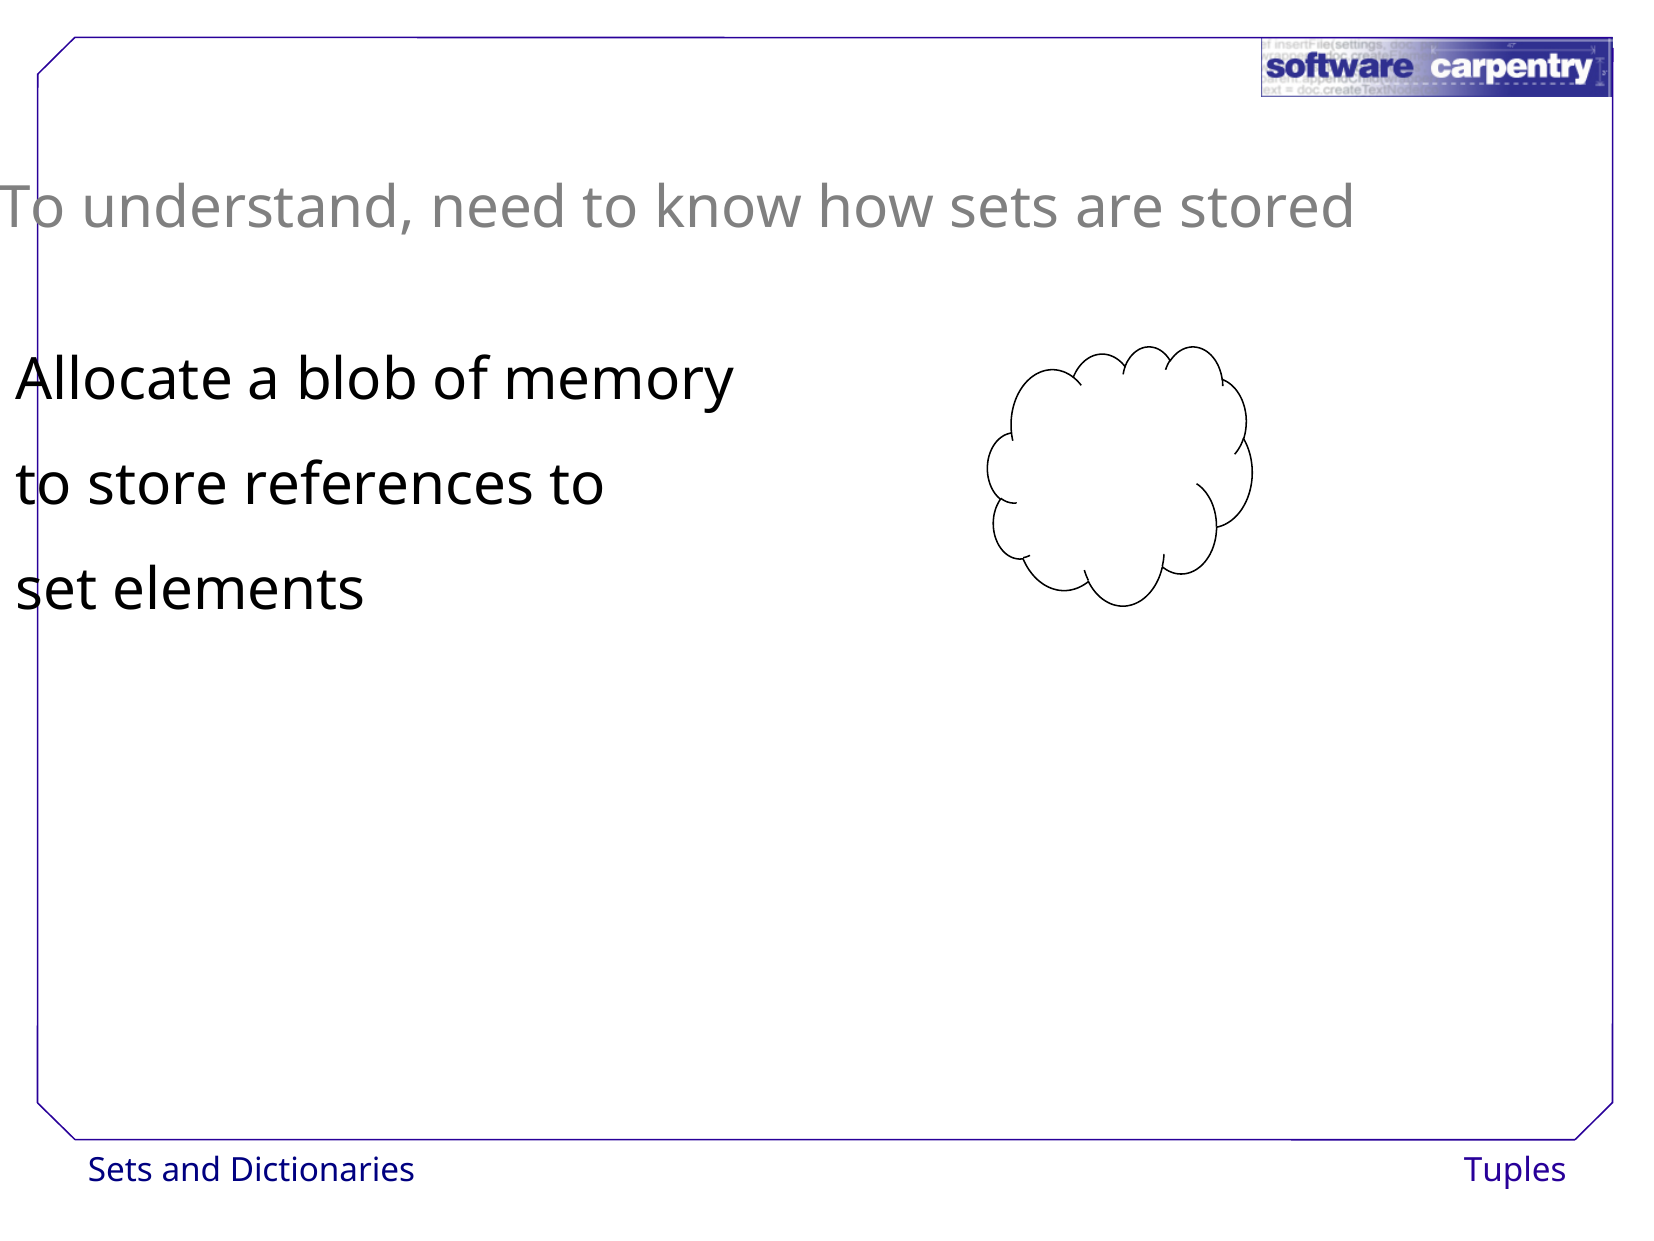

To understand, need to know how sets are stored
Allocate a blob of memory
to store references to
set elements